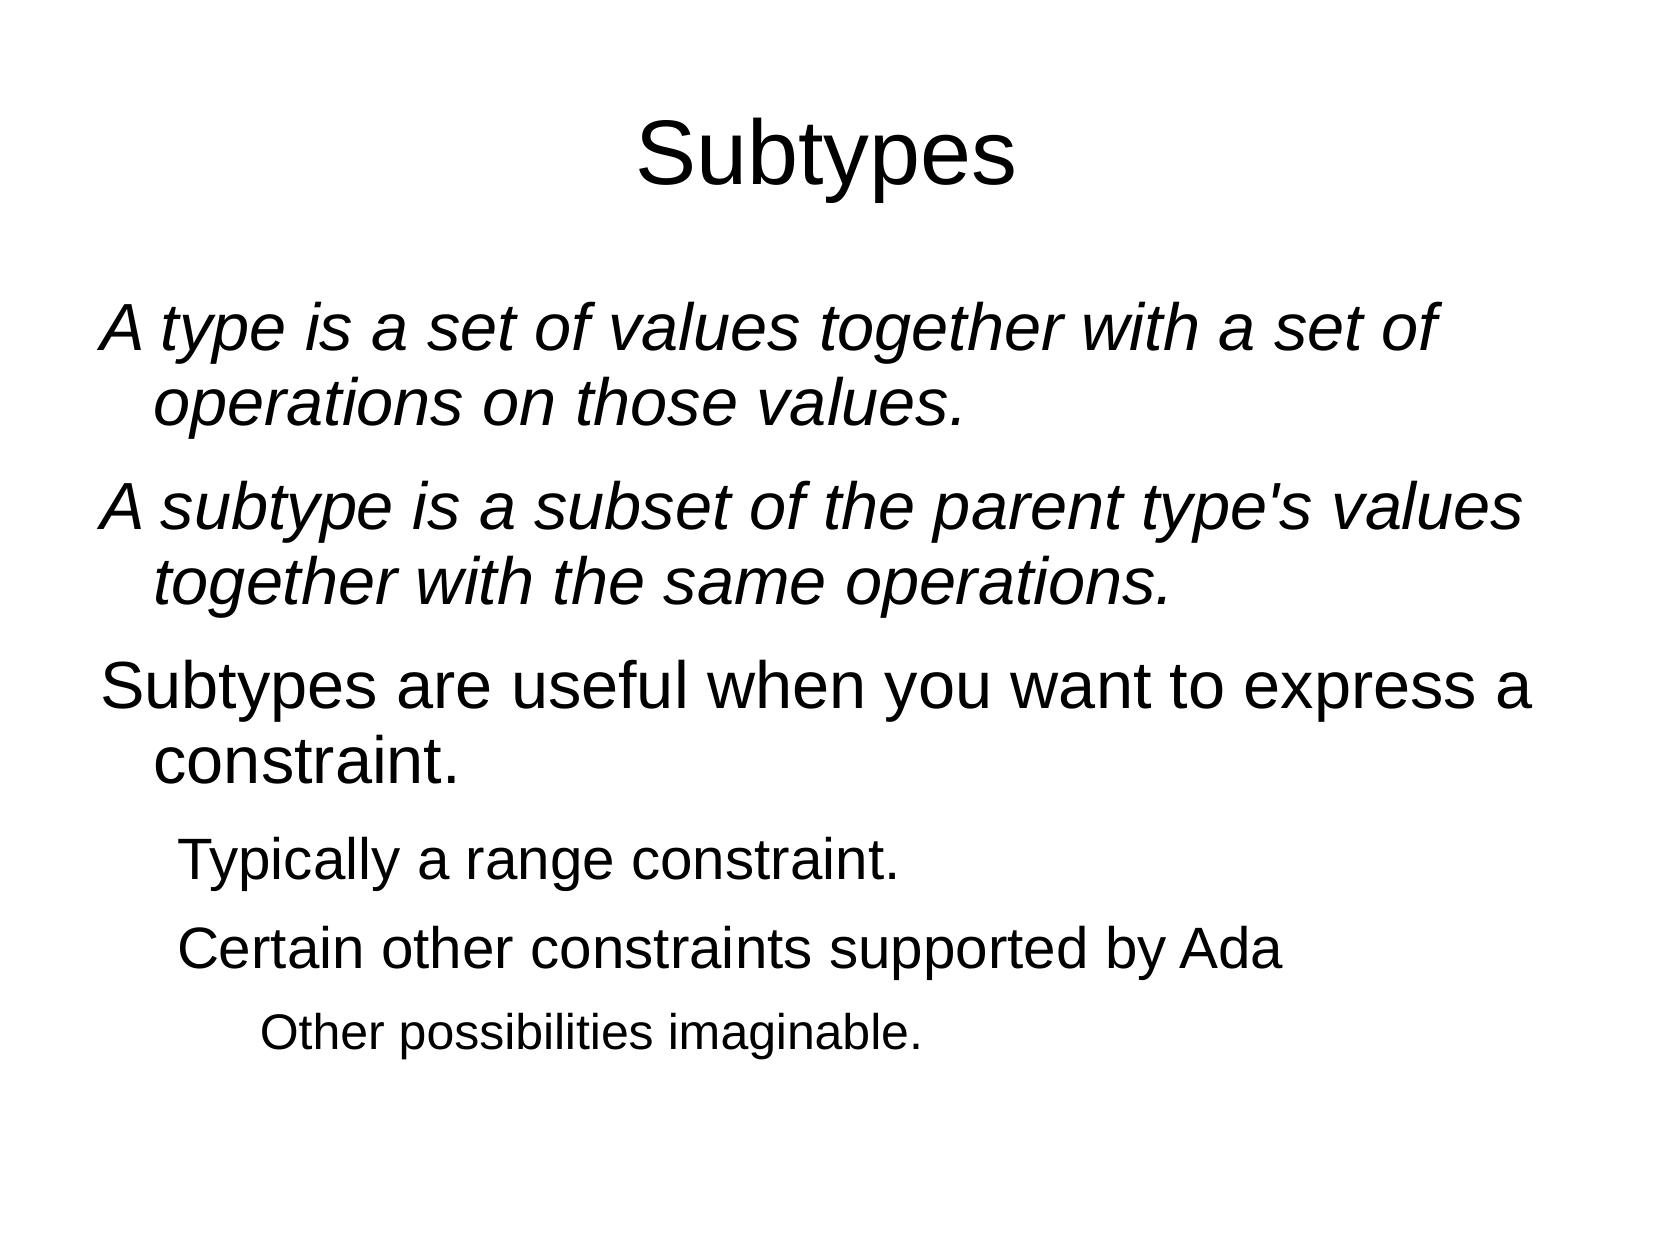

# Subtypes
A type is a set of values together with a set of operations on those values.
A subtype is a subset of the parent type's values together with the same operations.
Subtypes are useful when you want to express a constraint.
Typically a range constraint.
Certain other constraints supported by Ada
Other possibilities imaginable.